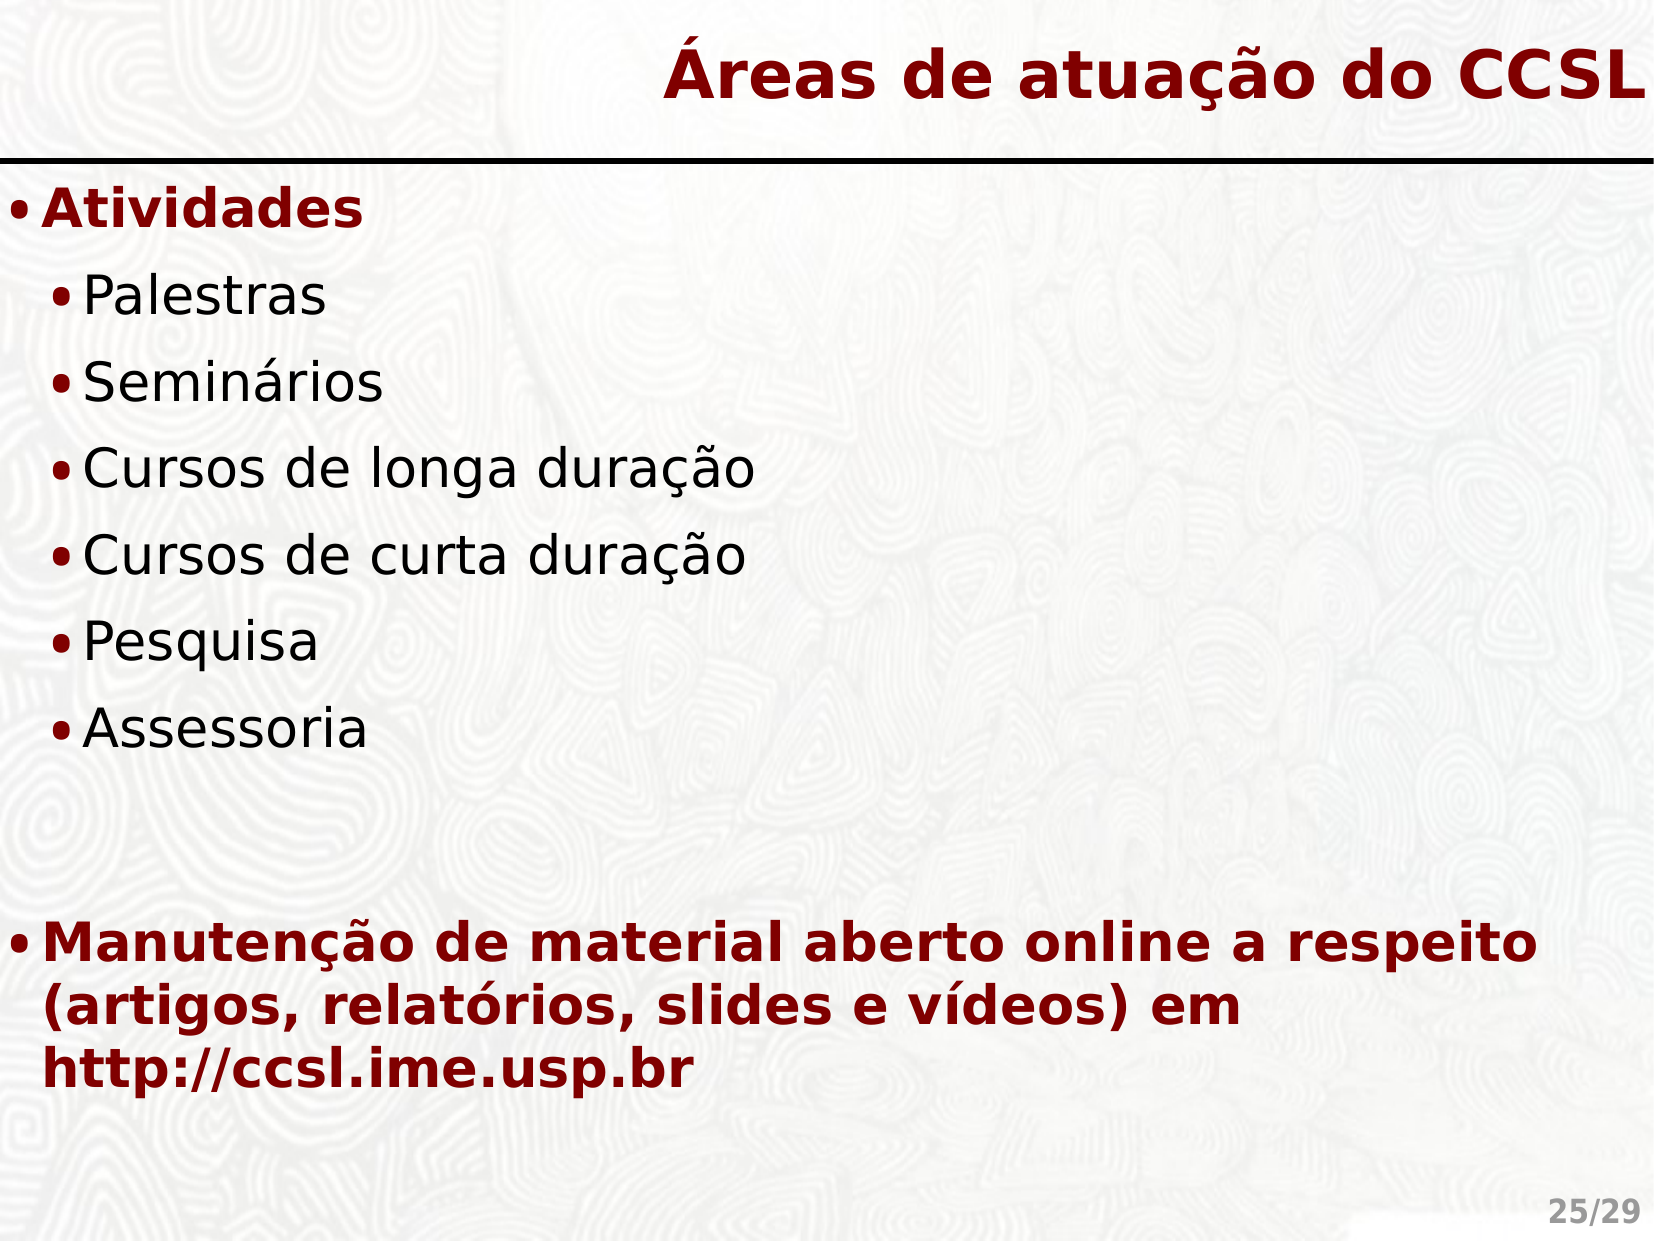

# Áreas de atuação do CCSL
Atividades
Palestras
Seminários
Cursos de longa duração
Cursos de curta duração
Pesquisa
Assessoria
Manutenção de material aberto online a respeito (artigos, relatórios, slides e vídeos) em http://ccsl.ime.usp.br
25